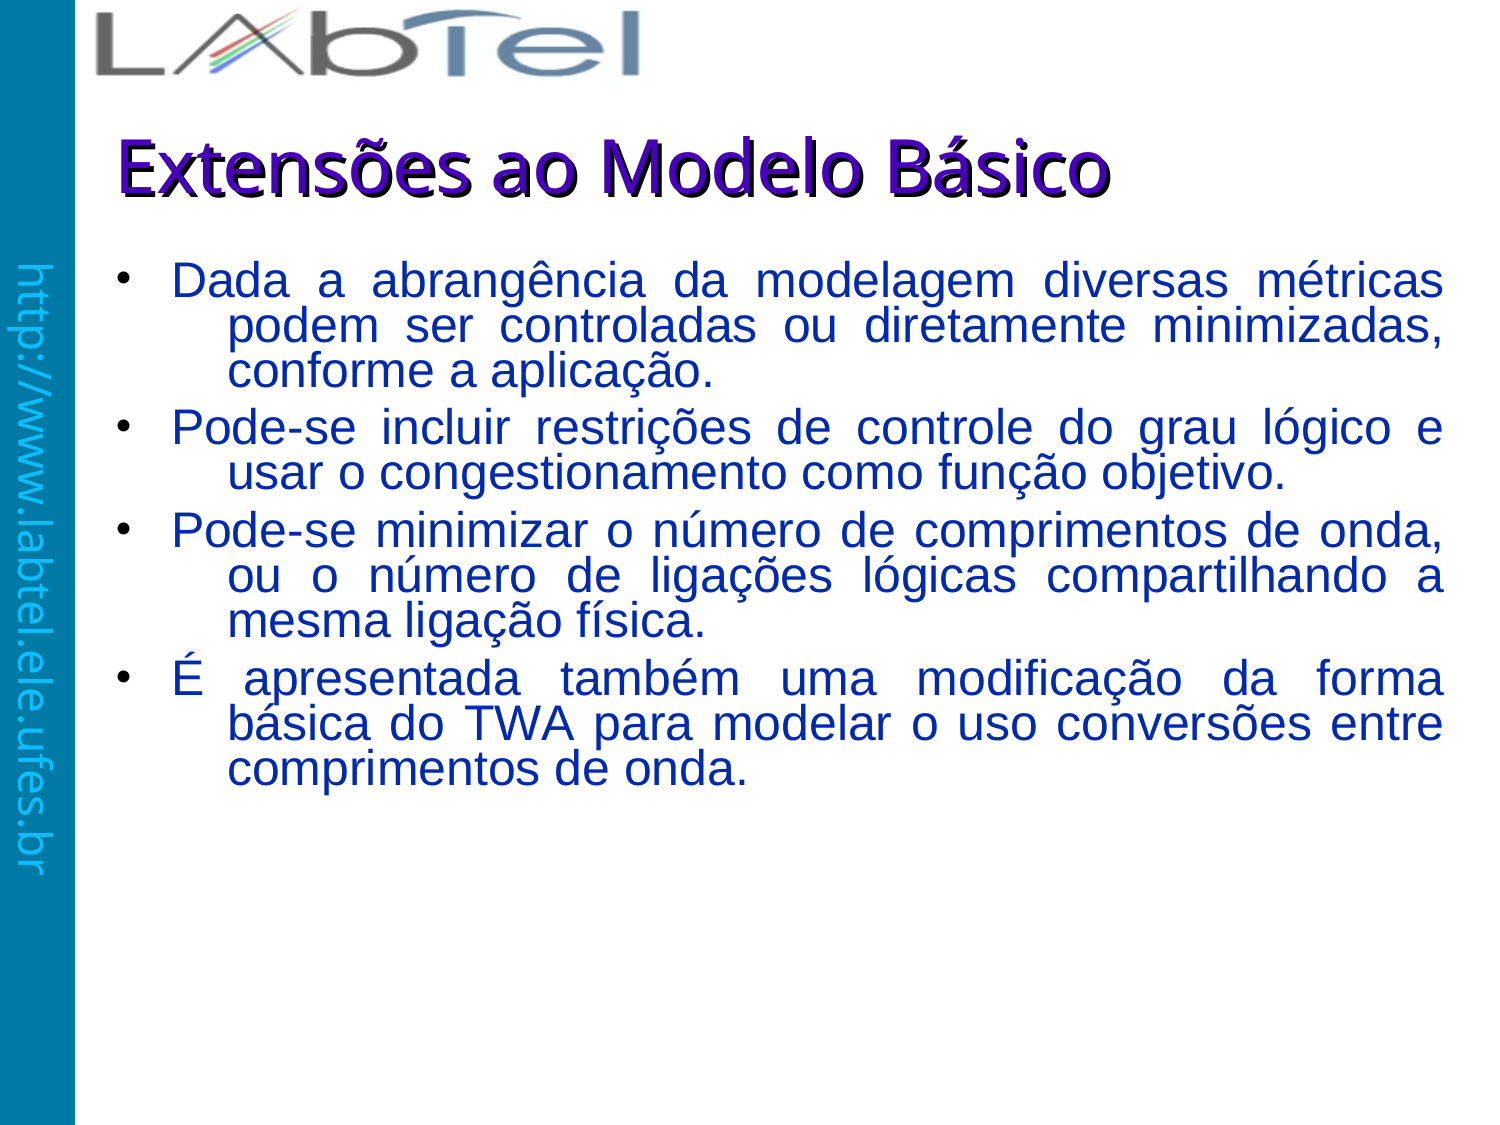

# Extensões ao Modelo Básico
Dada a abrangência da modelagem diversas métricas podem ser controladas ou diretamente minimizadas, conforme a aplicação.
Pode-se incluir restrições de controle do grau lógico e usar o congestionamento como função objetivo.
Pode-se minimizar o número de comprimentos de onda, ou o número de ligações lógicas compartilhando a mesma ligação física.
É apresentada também uma modificação da forma básica do TWA para modelar o uso conversões entre comprimentos de onda.